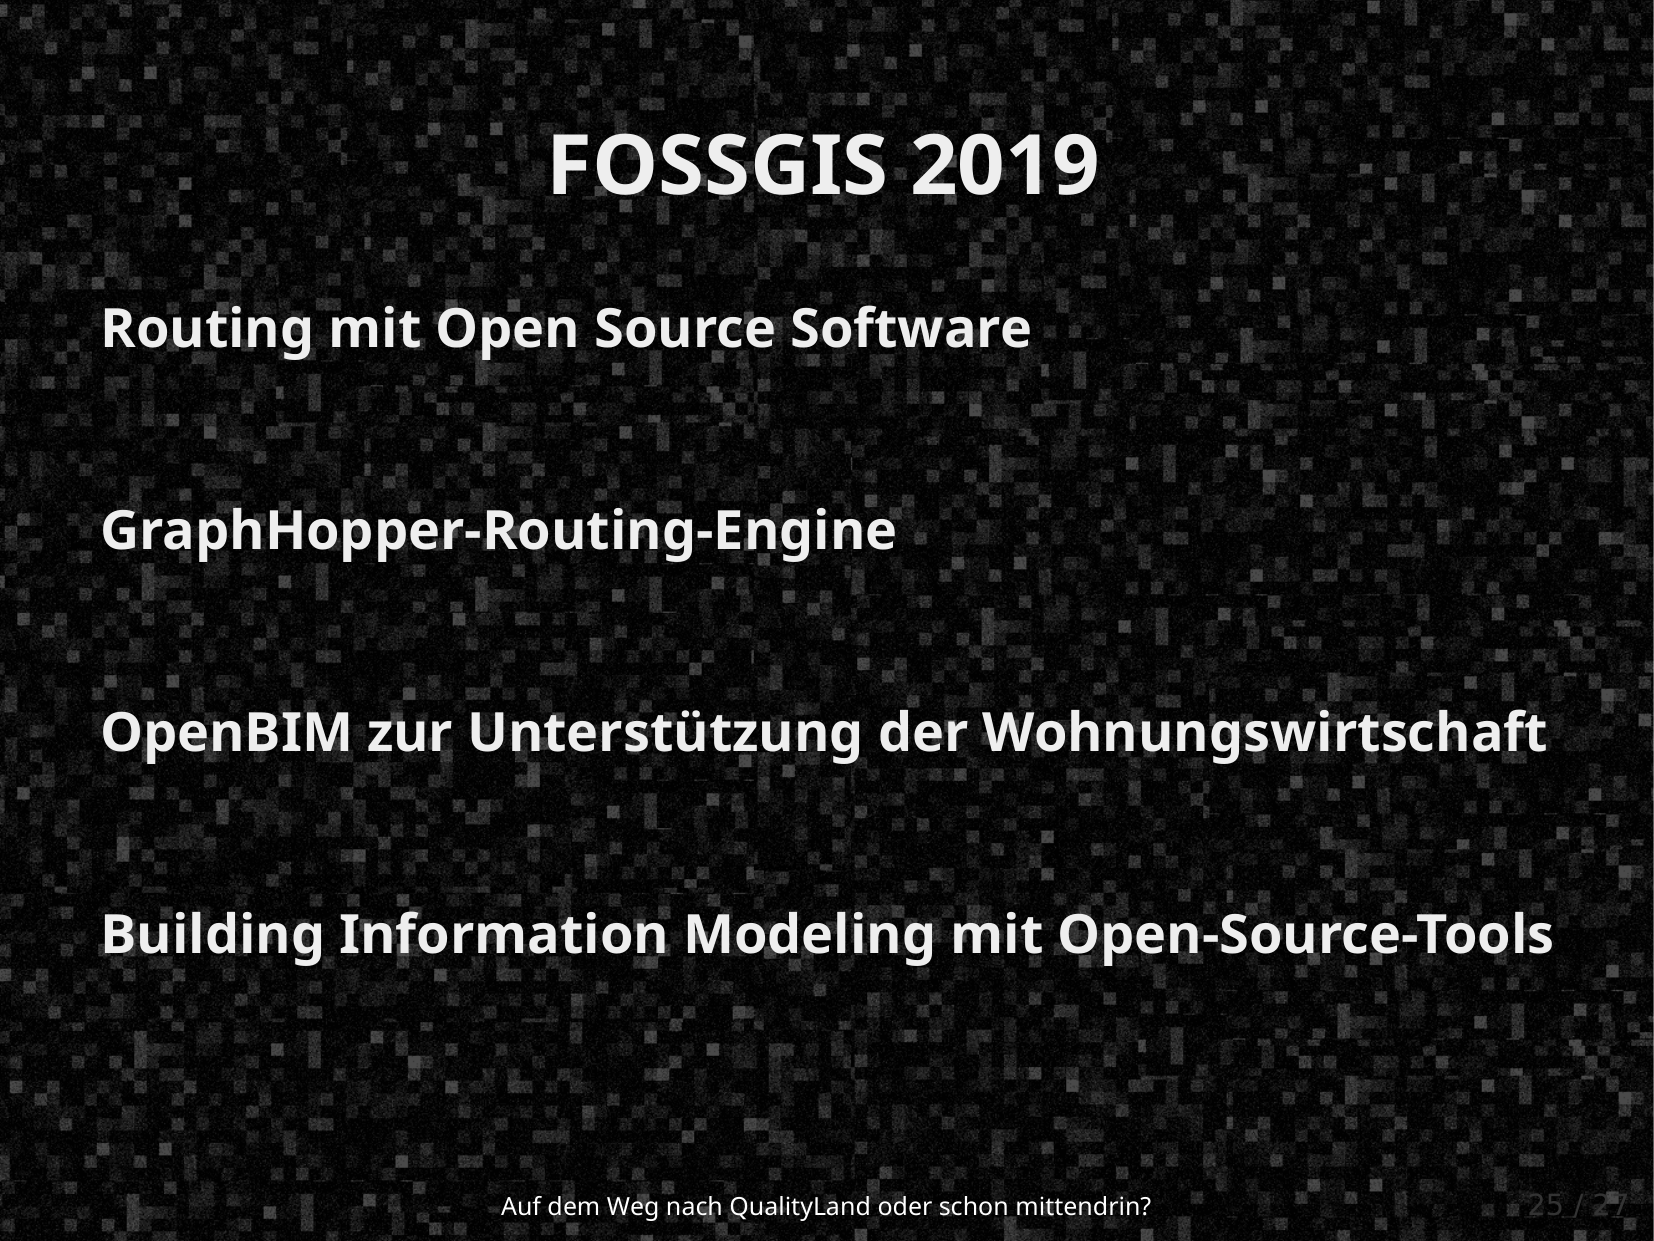

# FOSSGIS 2019
Routing mit Open Source Software
GraphHopper-Routing-Engine
OpenBIM zur Unterstützung der Wohnungswirtschaft
Building Information Modeling mit Open-Source-Tools